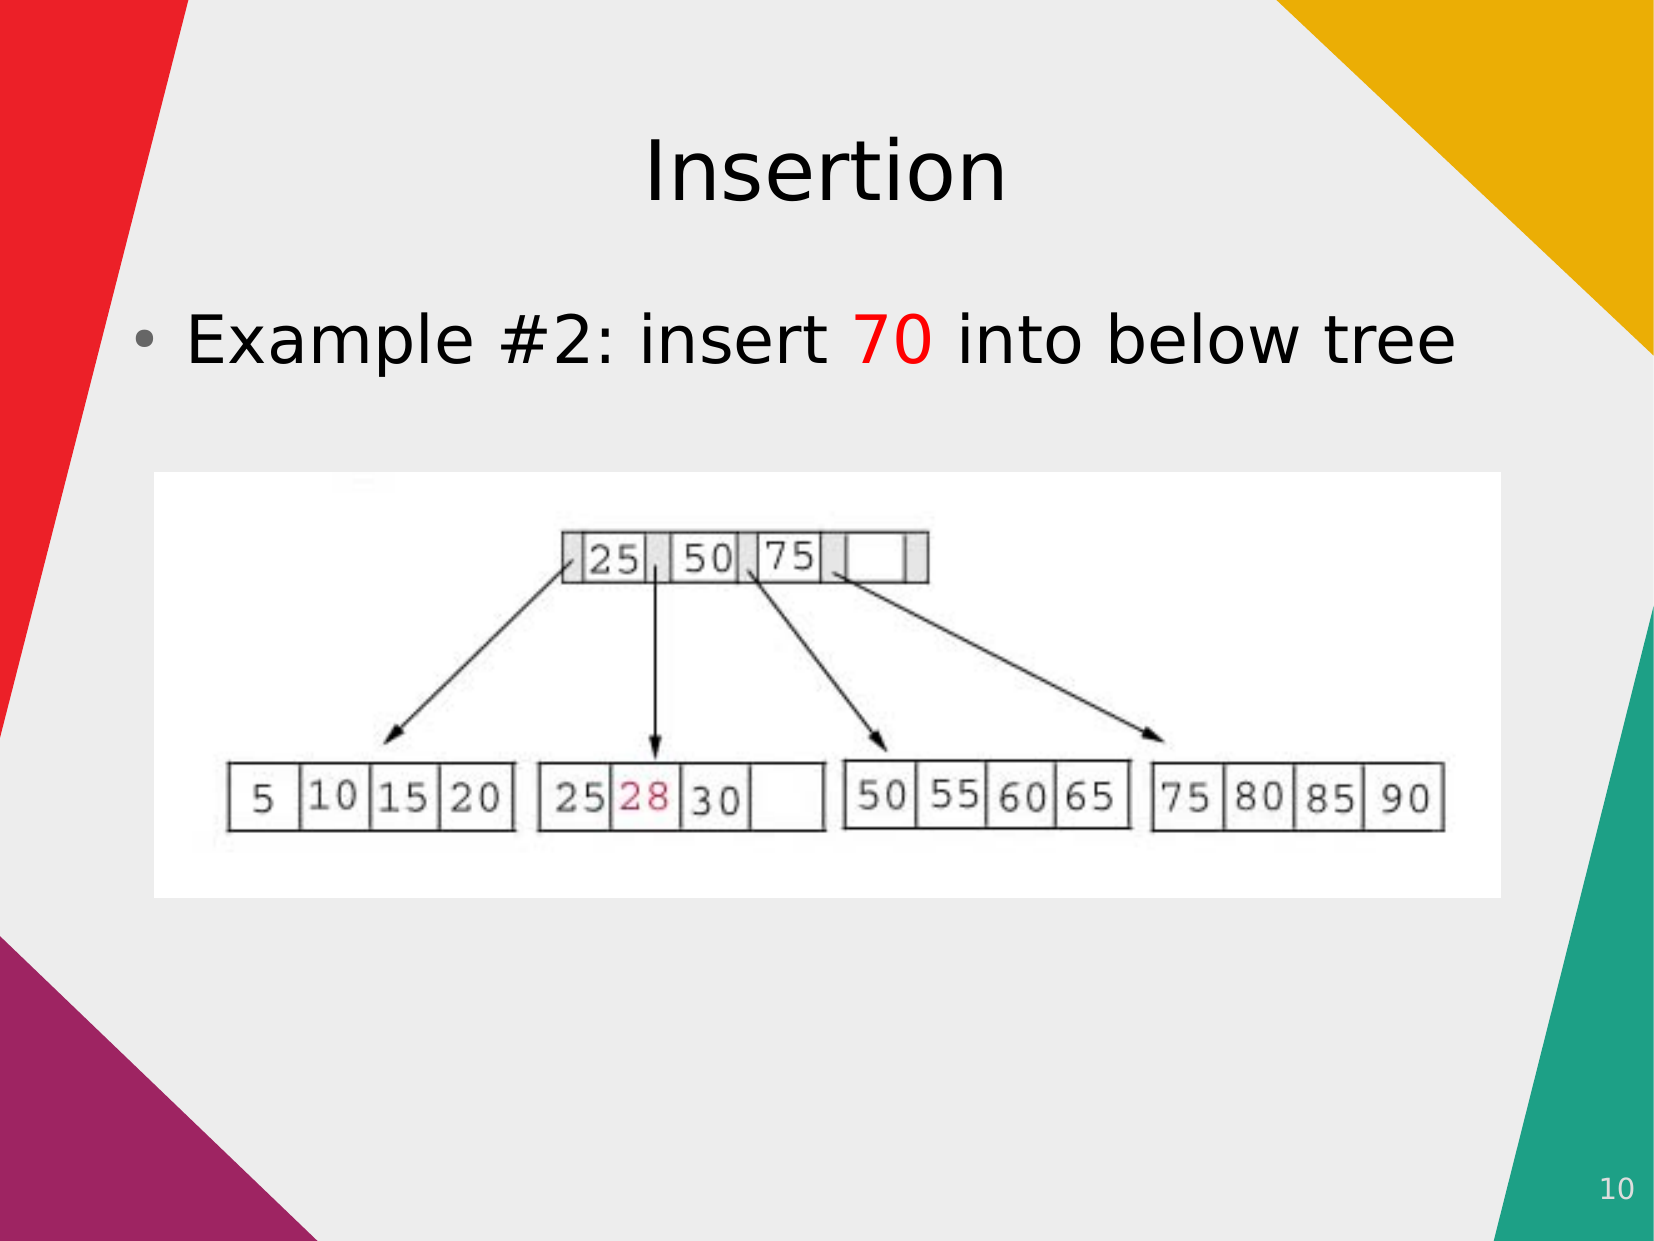

# Insertion
Example #2: insert 70 into below tree
10